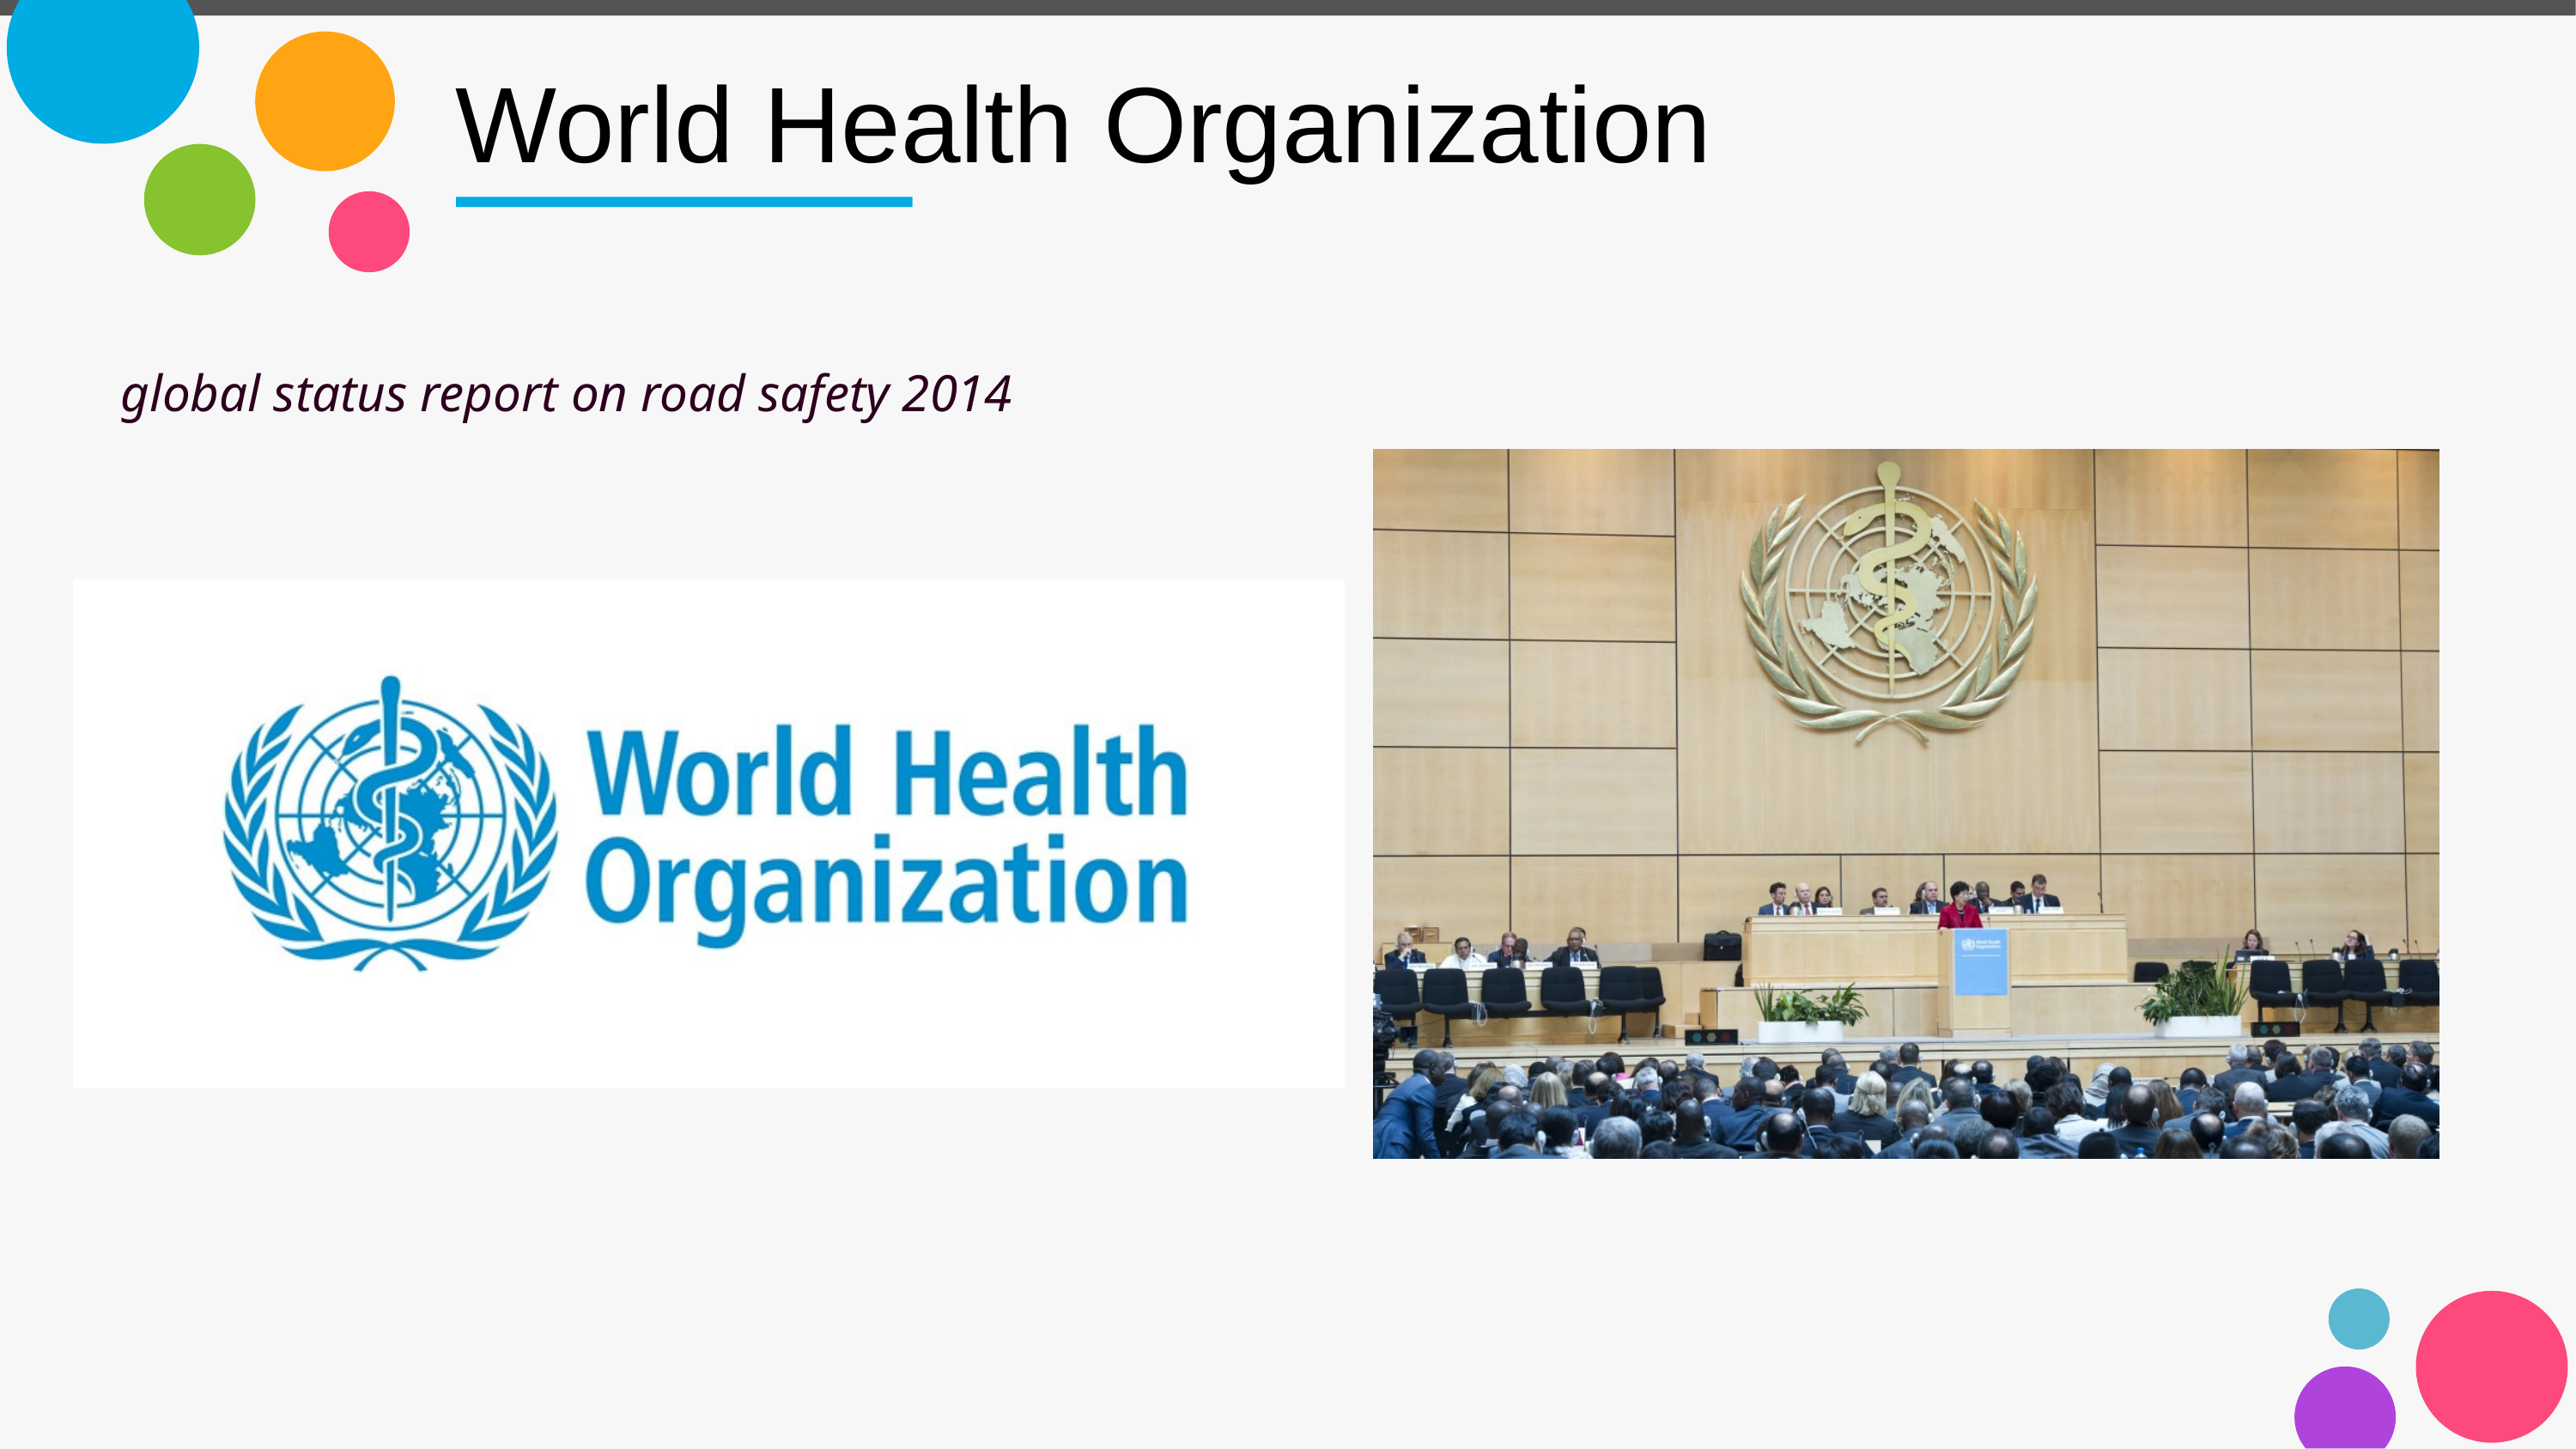

World Health Organization
global status report on road safety 2014